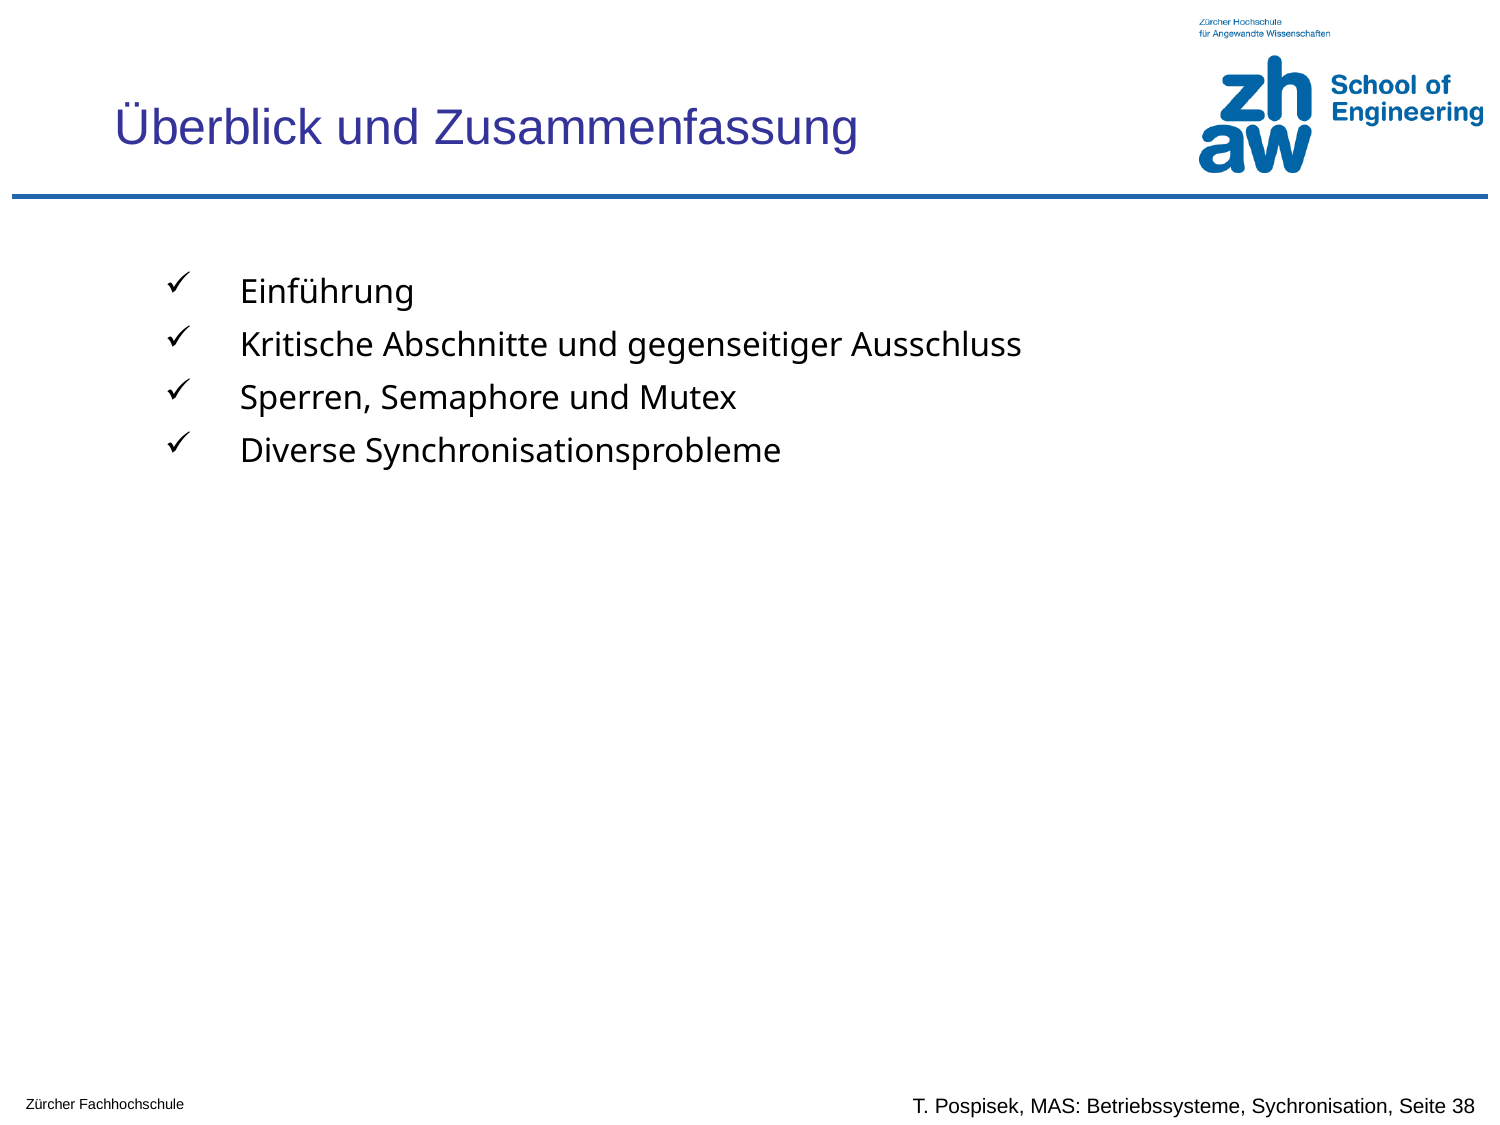

# Überblick und Zusammenfassung
Einführung
Kritische Abschnitte und gegenseitiger Ausschluss
Sperren, Semaphore und Mutex
Diverse Synchronisationsprobleme